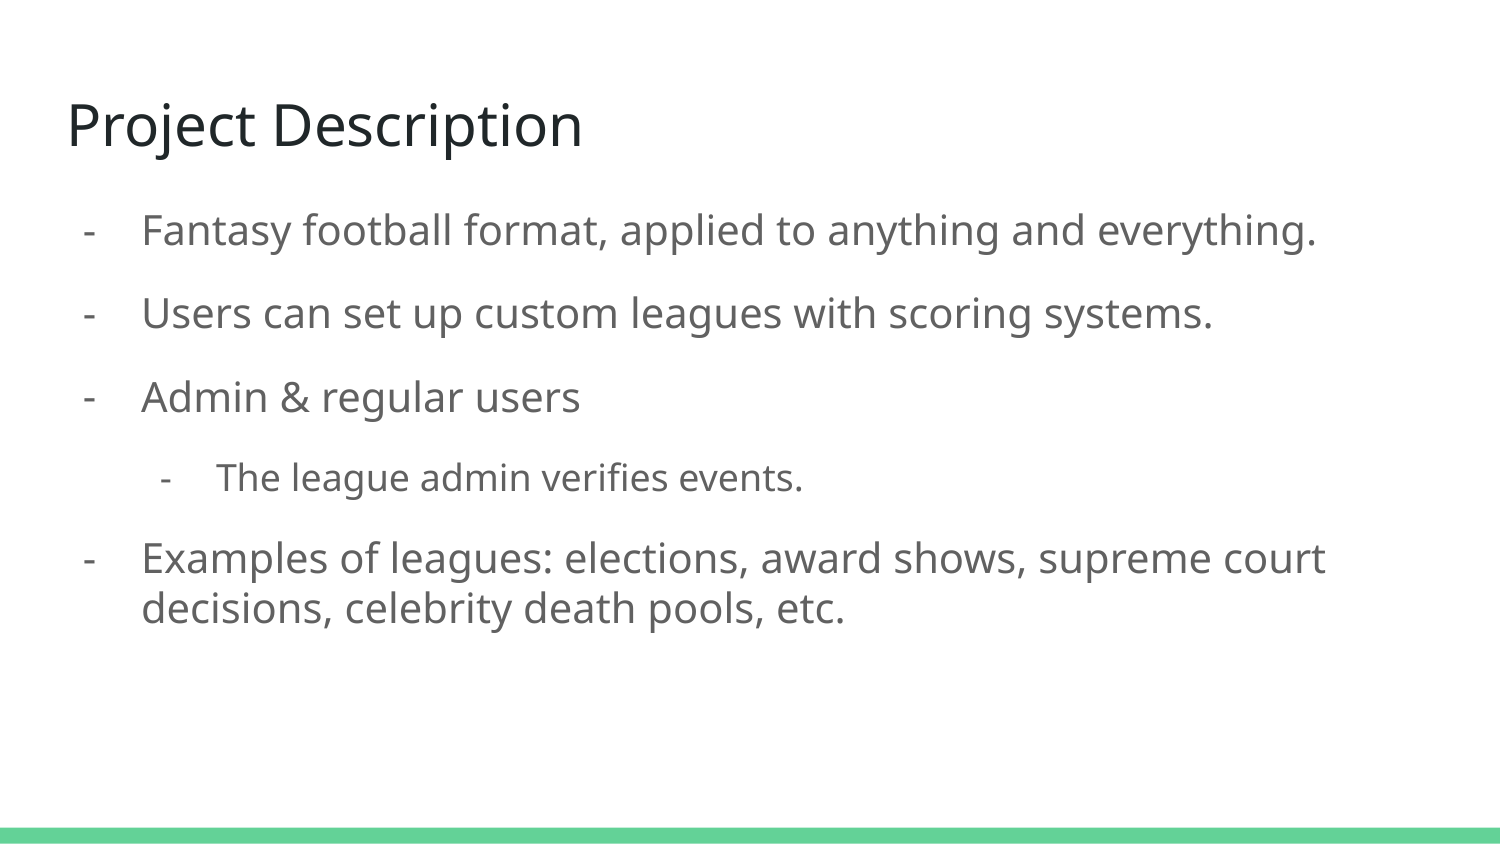

# Project Description
Fantasy football format, applied to anything and everything.
Users can set up custom leagues with scoring systems.
Admin & regular users
The league admin verifies events.
Examples of leagues: elections, award shows, supreme court decisions, celebrity death pools, etc.